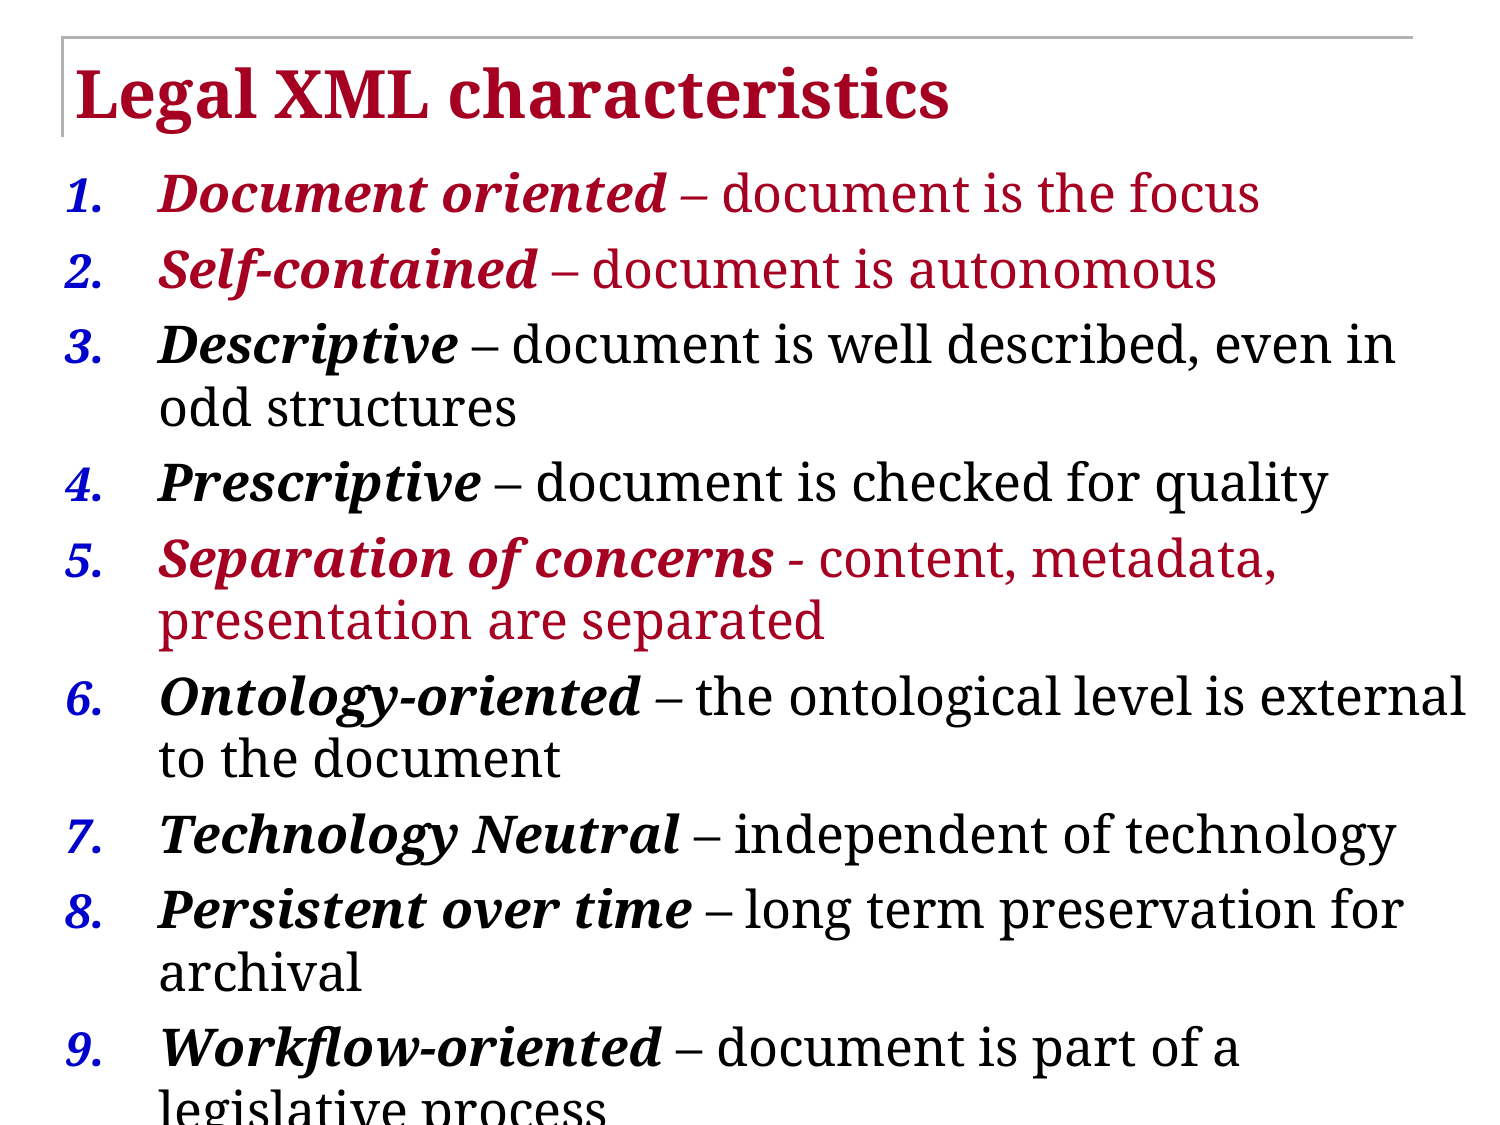

# Legal XML characteristics
Document oriented – document is the focus
Self-contained – document is autonomous
Descriptive – document is well described, even in odd structures
Prescriptive – document is checked for quality
Separation of concerns - content, metadata, presentation are separated
Ontology-oriented – the ontological level is external to the document
Technology Neutral – independent of technology
Persistent over time – long term preservation for archival
Workflow-oriented – document is part of a legislative process